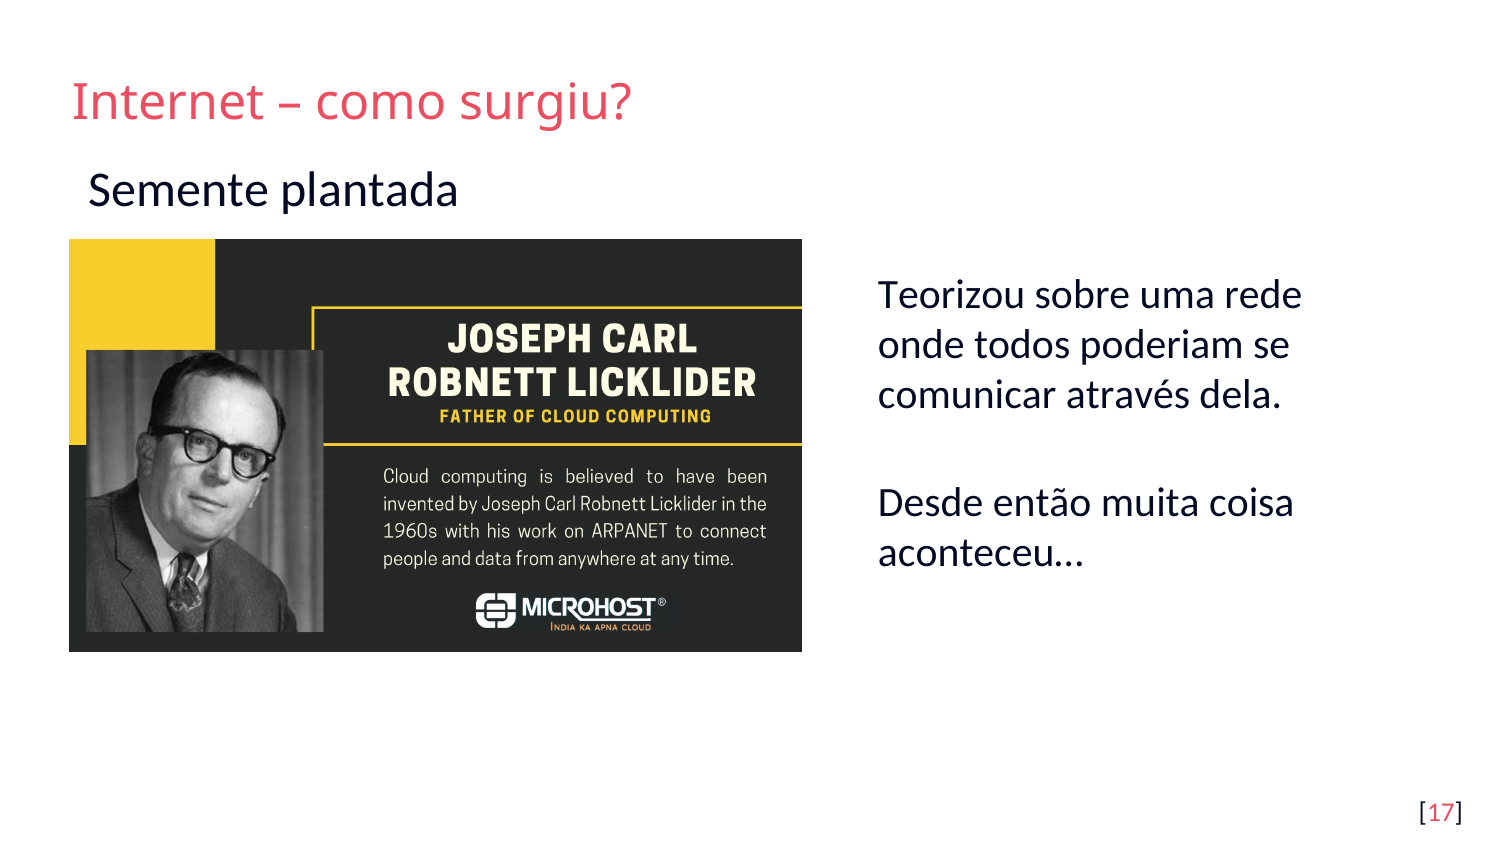

Internet – como surgiu?
Semente plantada
Teorizou sobre uma rede onde todos poderiam se comunicar através dela.
Desde então muita coisa aconteceu…